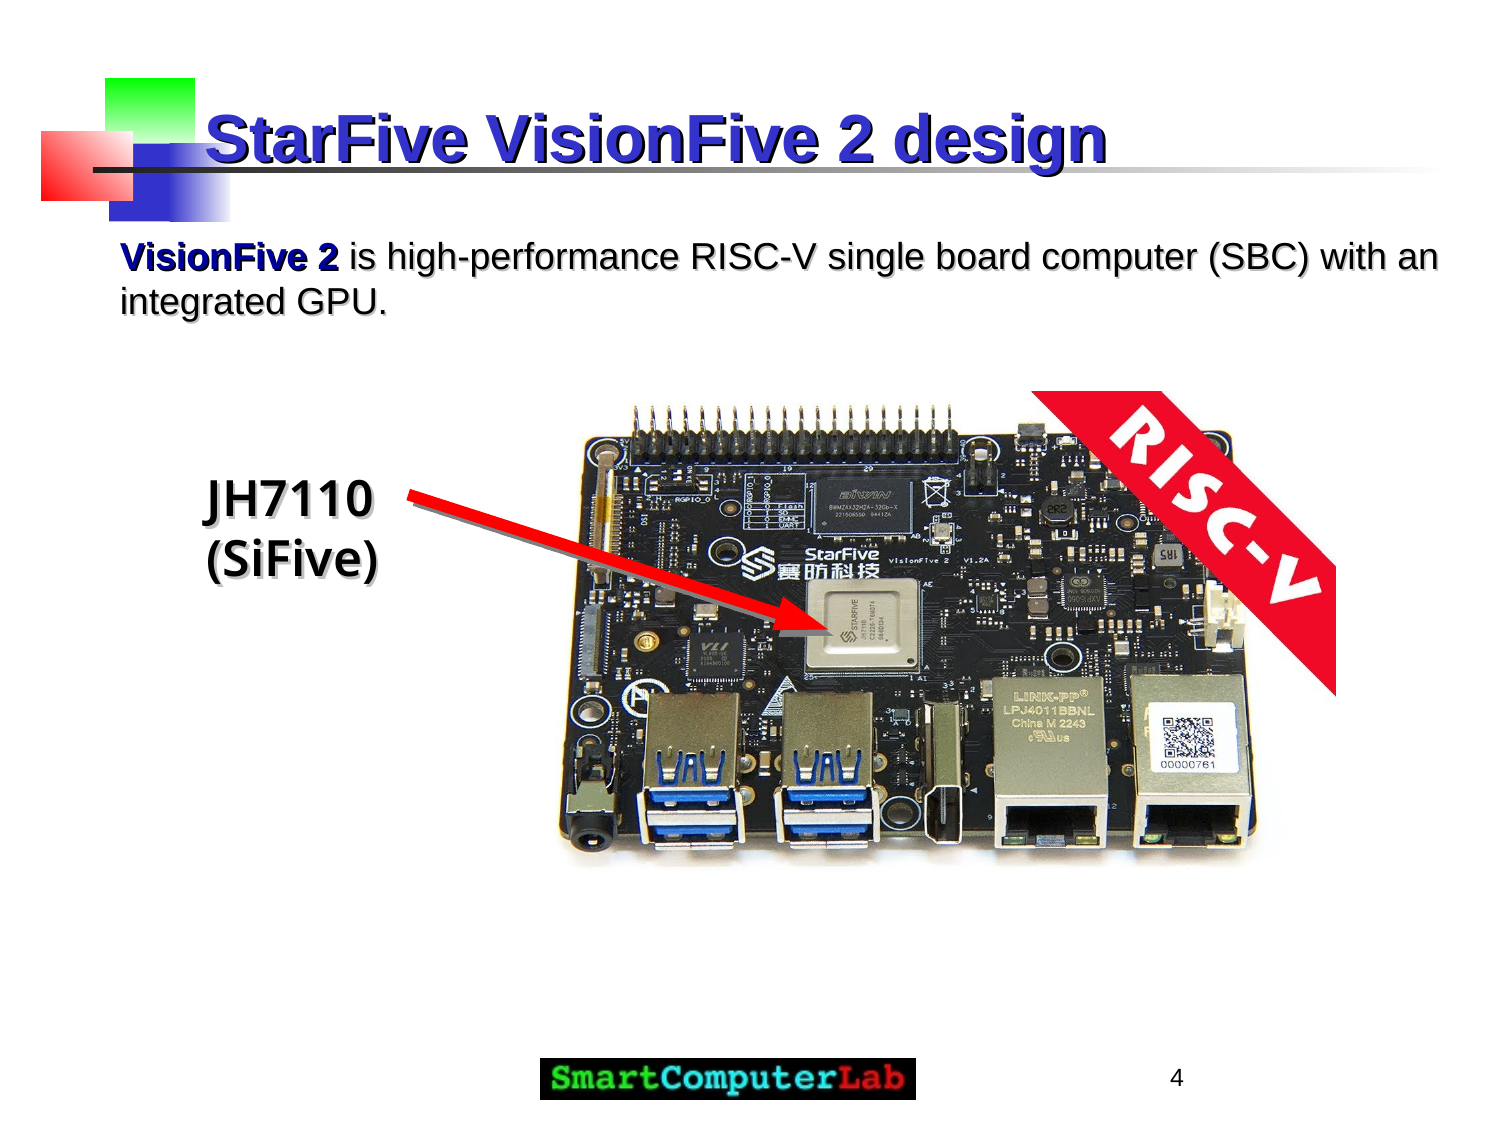

# StarFive VisionFive 2 design
VisionFive 2 is high-performance RISC-V single board computer (SBC) with an integrated GPU.
JH7110
(SiFive)
4